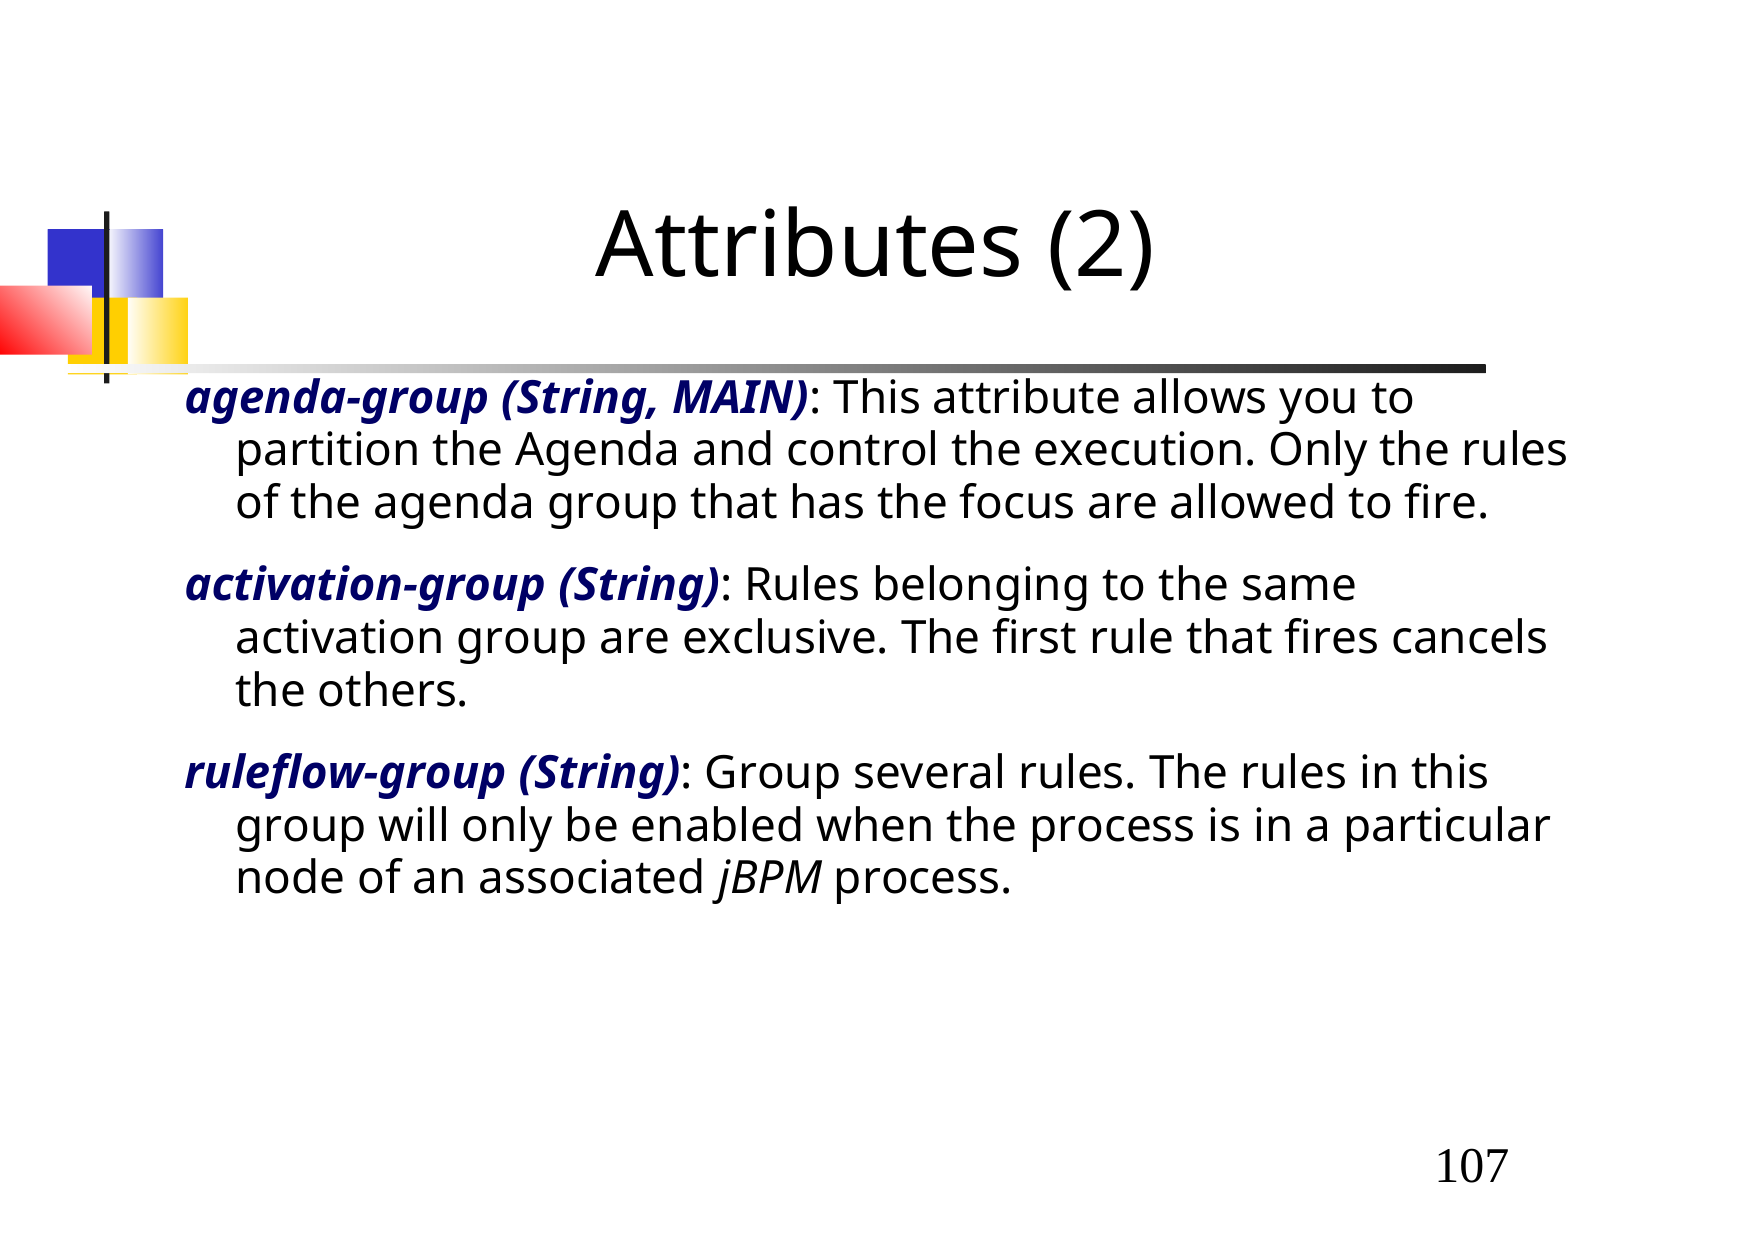

# Attributes (2)
agenda-group (String, MAIN): This attribute allows you to partition the Agenda and control the execution. Only the rules of the agenda group that has the focus are allowed to fire.
activation-group (String): Rules belonging to the same activation group are exclusive. The first rule that fires cancels the others.
ruleflow-group (String): Group several rules. The rules in this group will only be enabled when the process is in a particular node of an associated jBPM process.